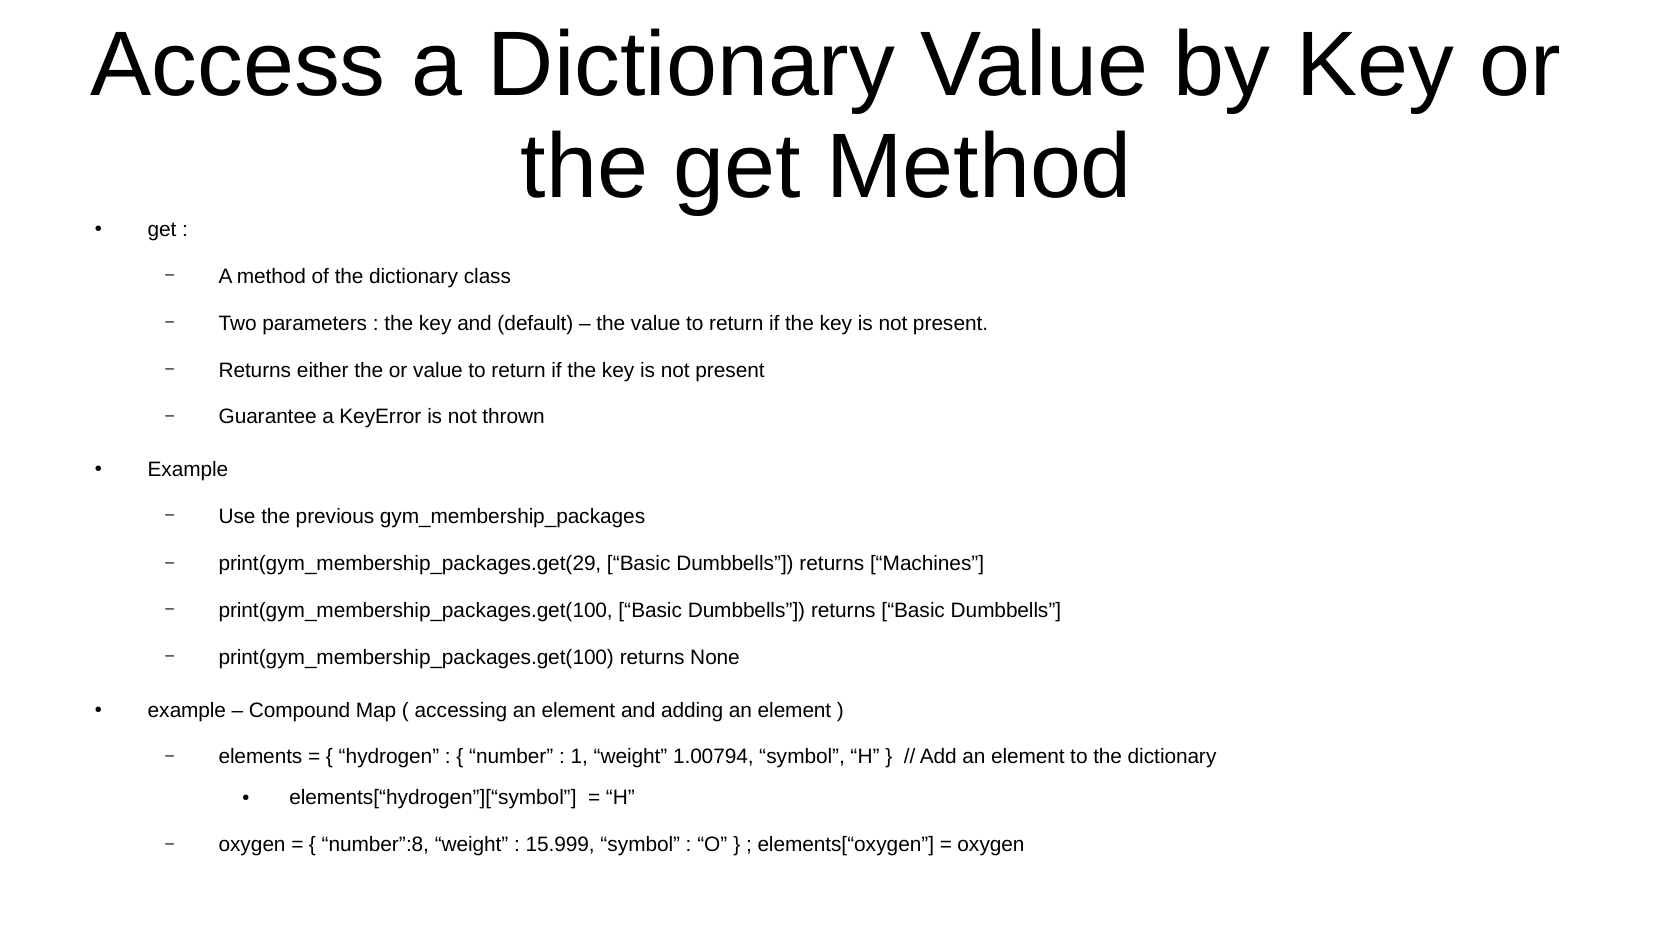

# Access a Dictionary Value by Key or the get Method
get :
A method of the dictionary class
Two parameters : the key and (default) – the value to return if the key is not present.
Returns either the or value to return if the key is not present
Guarantee a KeyError is not thrown
Example
Use the previous gym_membership_packages
print(gym_membership_packages.get(29, [“Basic Dumbbells”]) returns [“Machines”]
print(gym_membership_packages.get(100, [“Basic Dumbbells”]) returns [“Basic Dumbbells”]
print(gym_membership_packages.get(100) returns None
example – Compound Map ( accessing an element and adding an element )
elements = { “hydrogen” : { “number” : 1, “weight” 1.00794, “symbol”, “H” } // Add an element to the dictionary
elements[“hydrogen”][“symbol”] = “H”
oxygen = { “number”:8, “weight” : 15.999, “symbol” : “O” } ; elements[“oxygen”] = oxygen